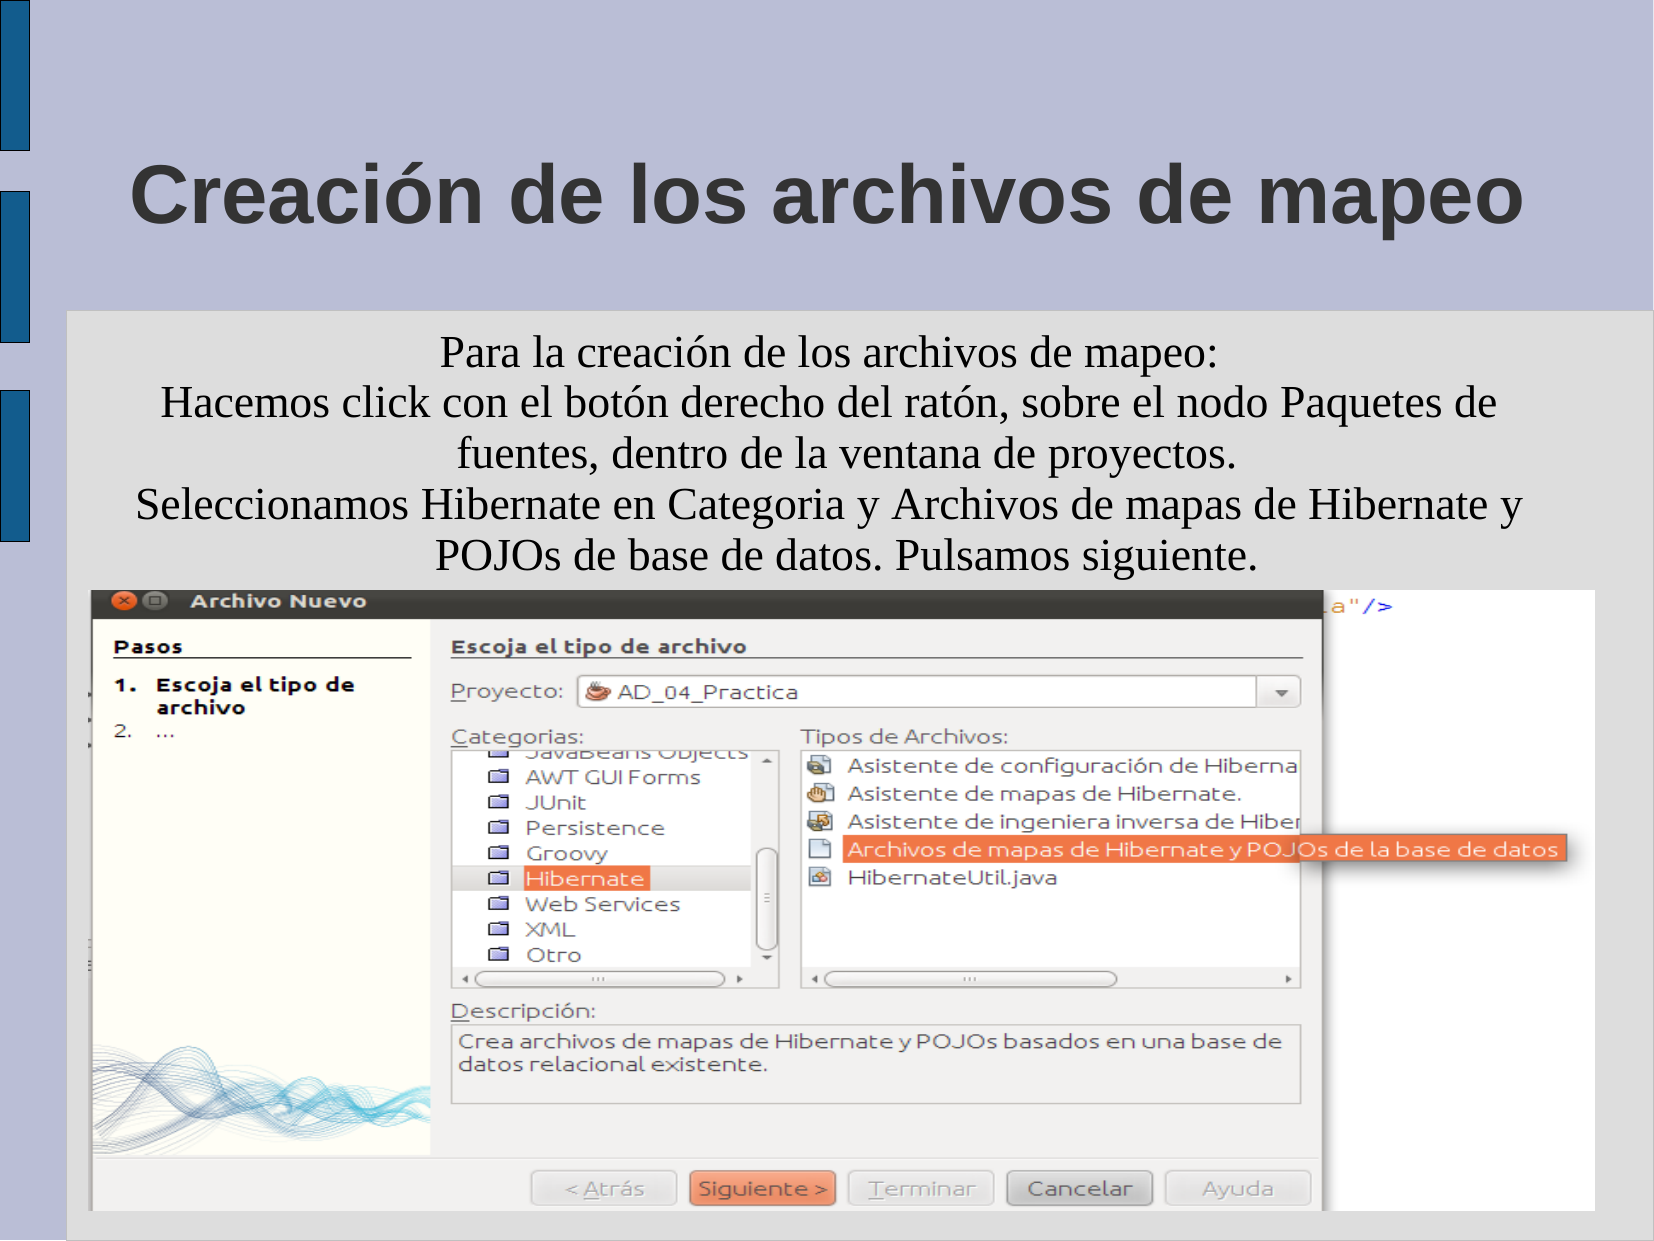

# Creación de los archivos de mapeo
Para la creación de los archivos de mapeo:
Hacemos click con el botón derecho del ratón, sobre el nodo Paquetes de fuentes, dentro de la ventana de proyectos.
Seleccionamos Hibernate en Categoria y Archivos de mapas de Hibernate y POJOs de base de datos. Pulsamos siguiente.